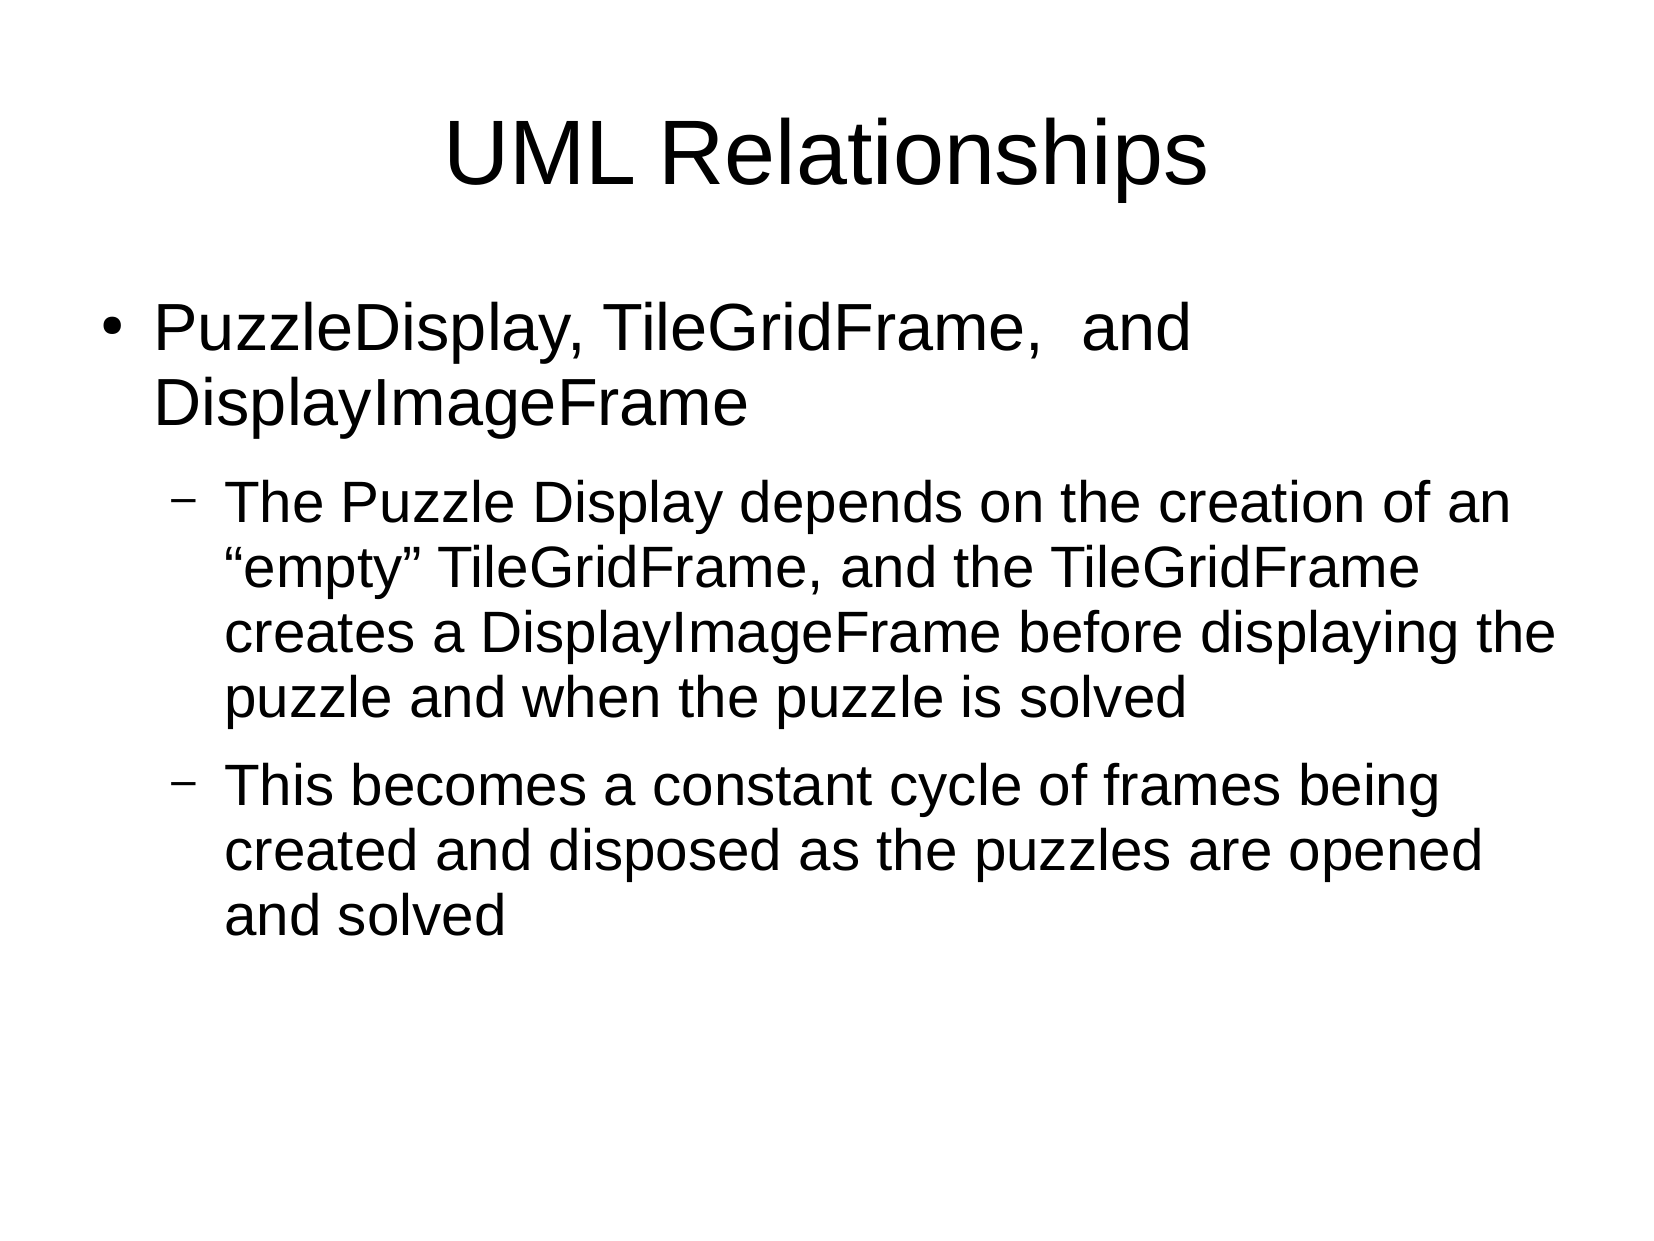

# UML Relationships
PuzzleDisplay, TileGridFrame, and DisplayImageFrame
The Puzzle Display depends on the creation of an “empty” TileGridFrame, and the TileGridFrame creates a DisplayImageFrame before displaying the puzzle and when the puzzle is solved
This becomes a constant cycle of frames being created and disposed as the puzzles are opened and solved